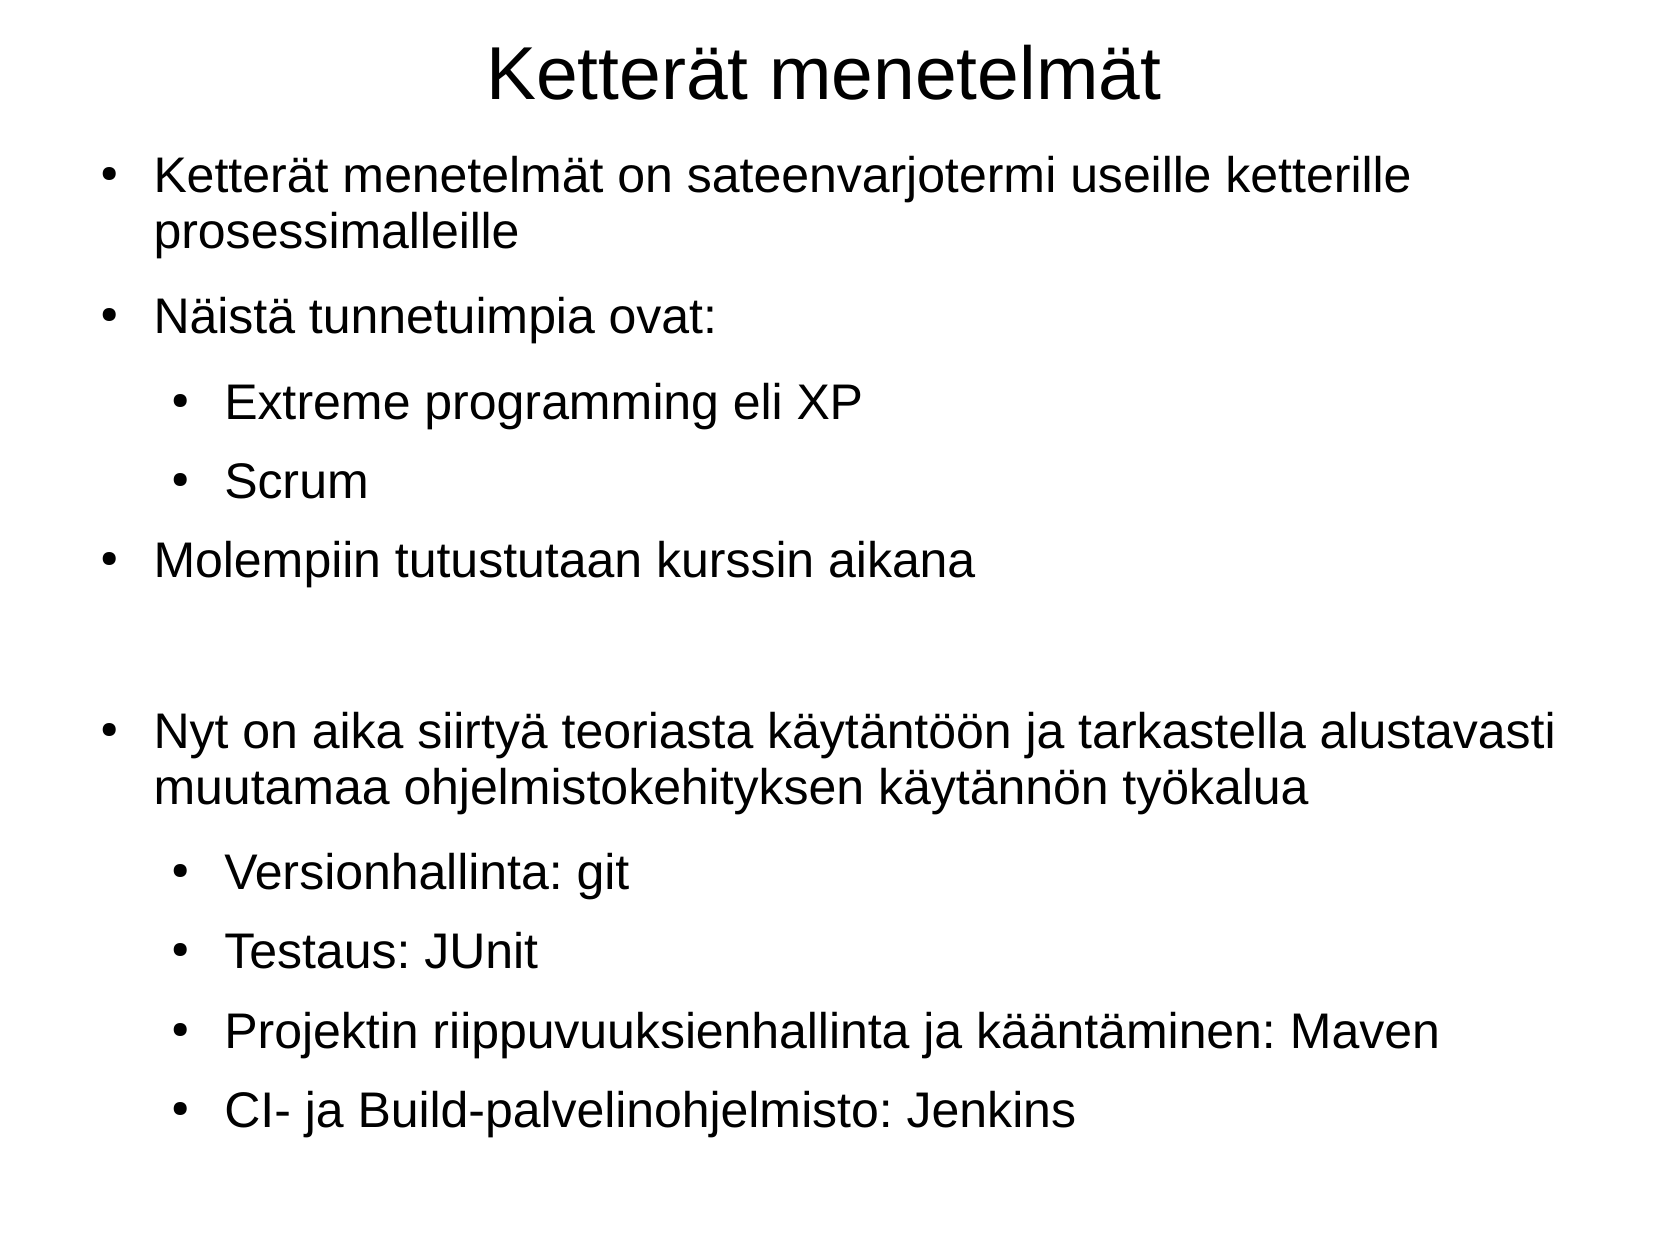

# Ketterät menetelmät
Ketterät menetelmät on sateenvarjotermi useille ketterille prosessimalleille
Näistä tunnetuimpia ovat:
Extreme programming eli XP
Scrum
Molempiin tutustutaan kurssin aikana
Nyt on aika siirtyä teoriasta käytäntöön ja tarkastella alustavasti muutamaa ohjelmistokehityksen käytännön työkalua
Versionhallinta: git
Testaus: JUnit
Projektin riippuvuuksienhallinta ja kääntäminen: Maven
CI- ja Build-palvelinohjelmisto: Jenkins